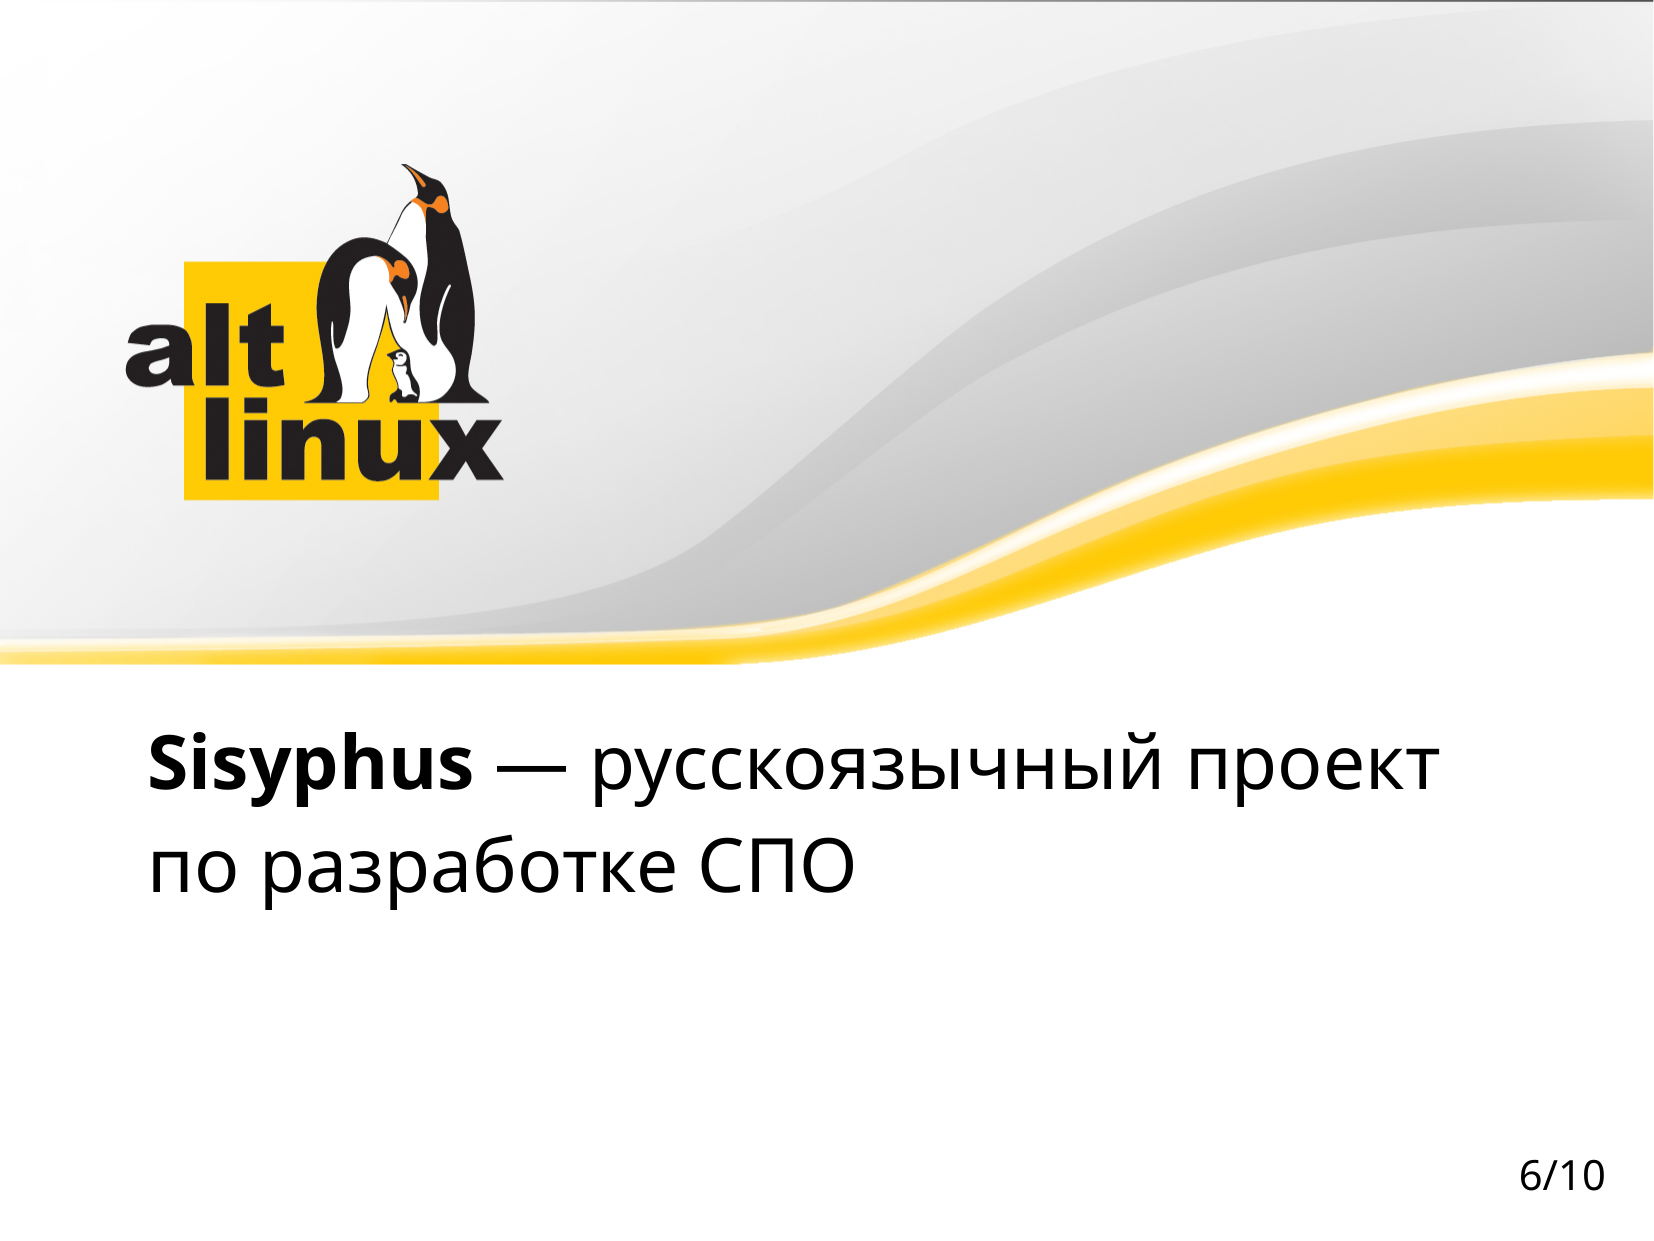

#
Sisyphus — русскоязычный проект по разработке СПО
6/10